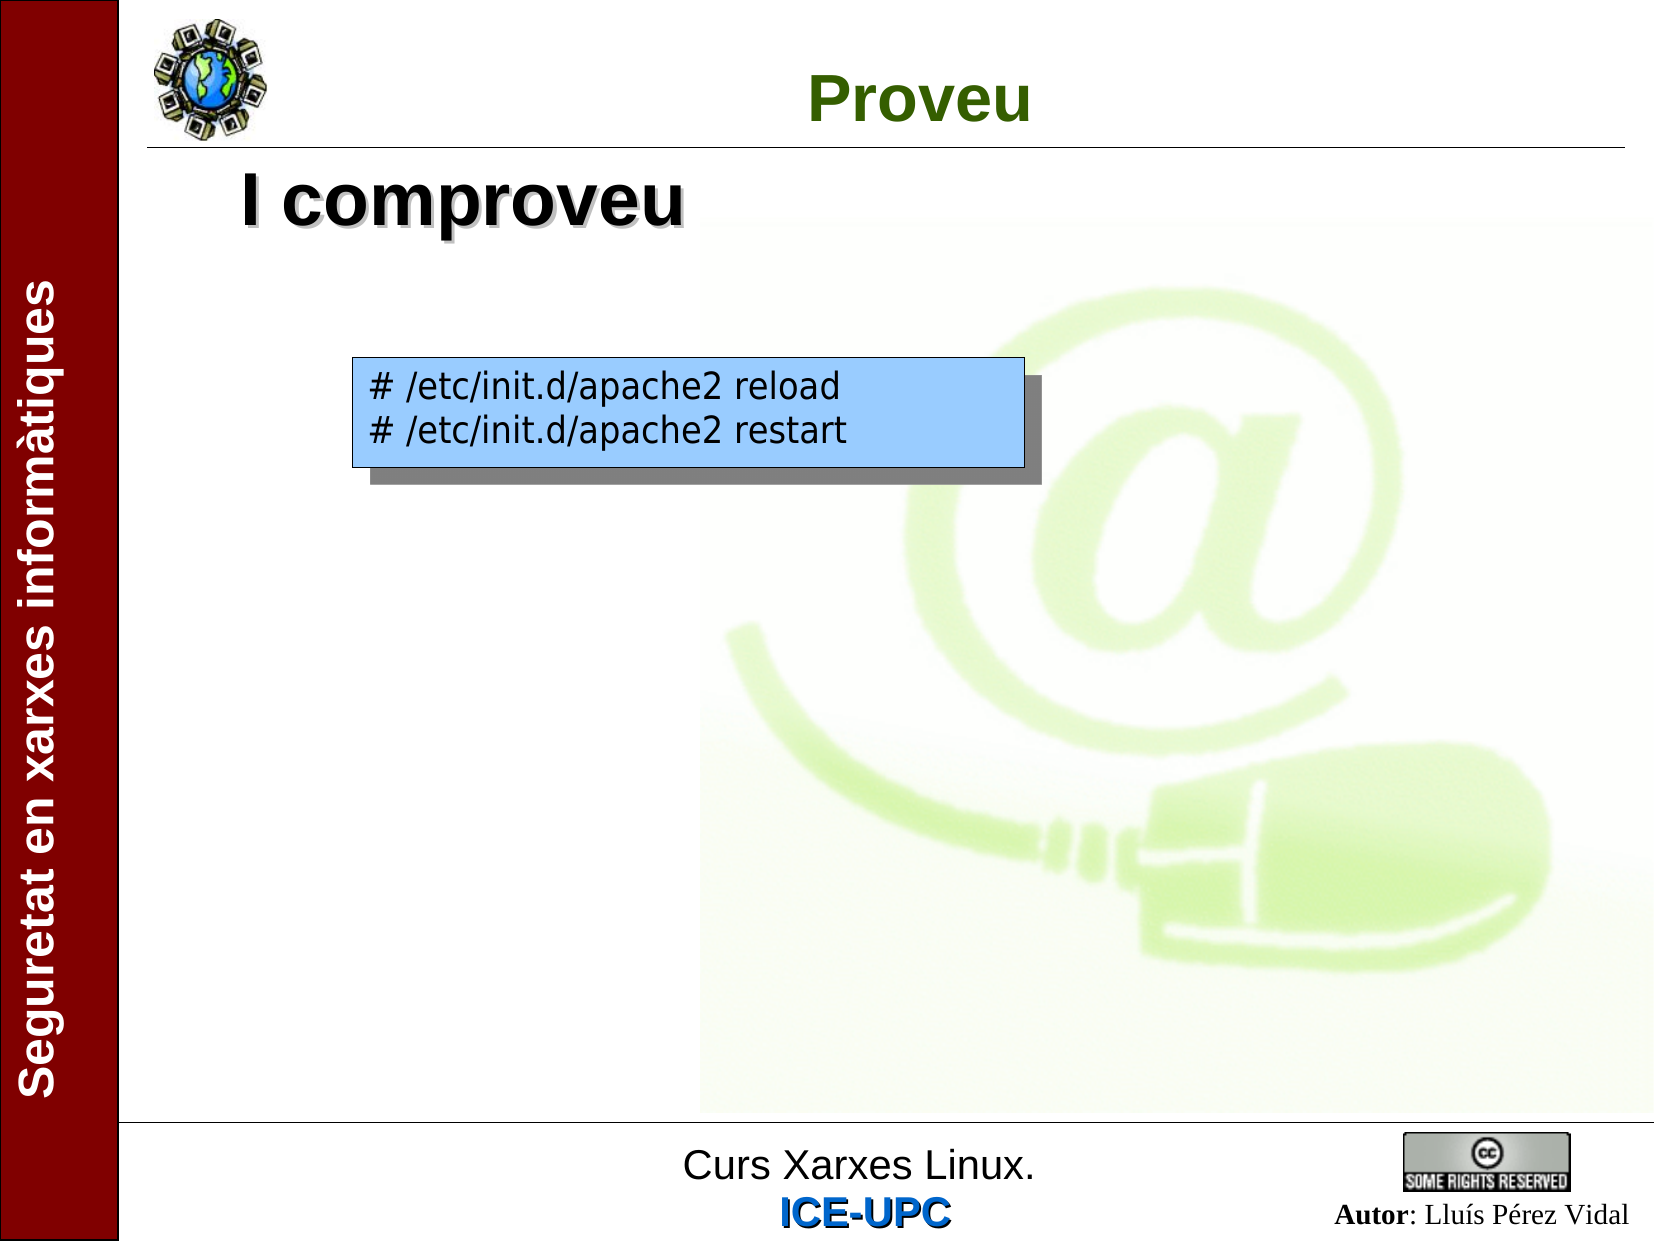

# Proveu
I comproveu
# /etc/init.d/apache2 reload
# /etc/init.d/apache2 restart